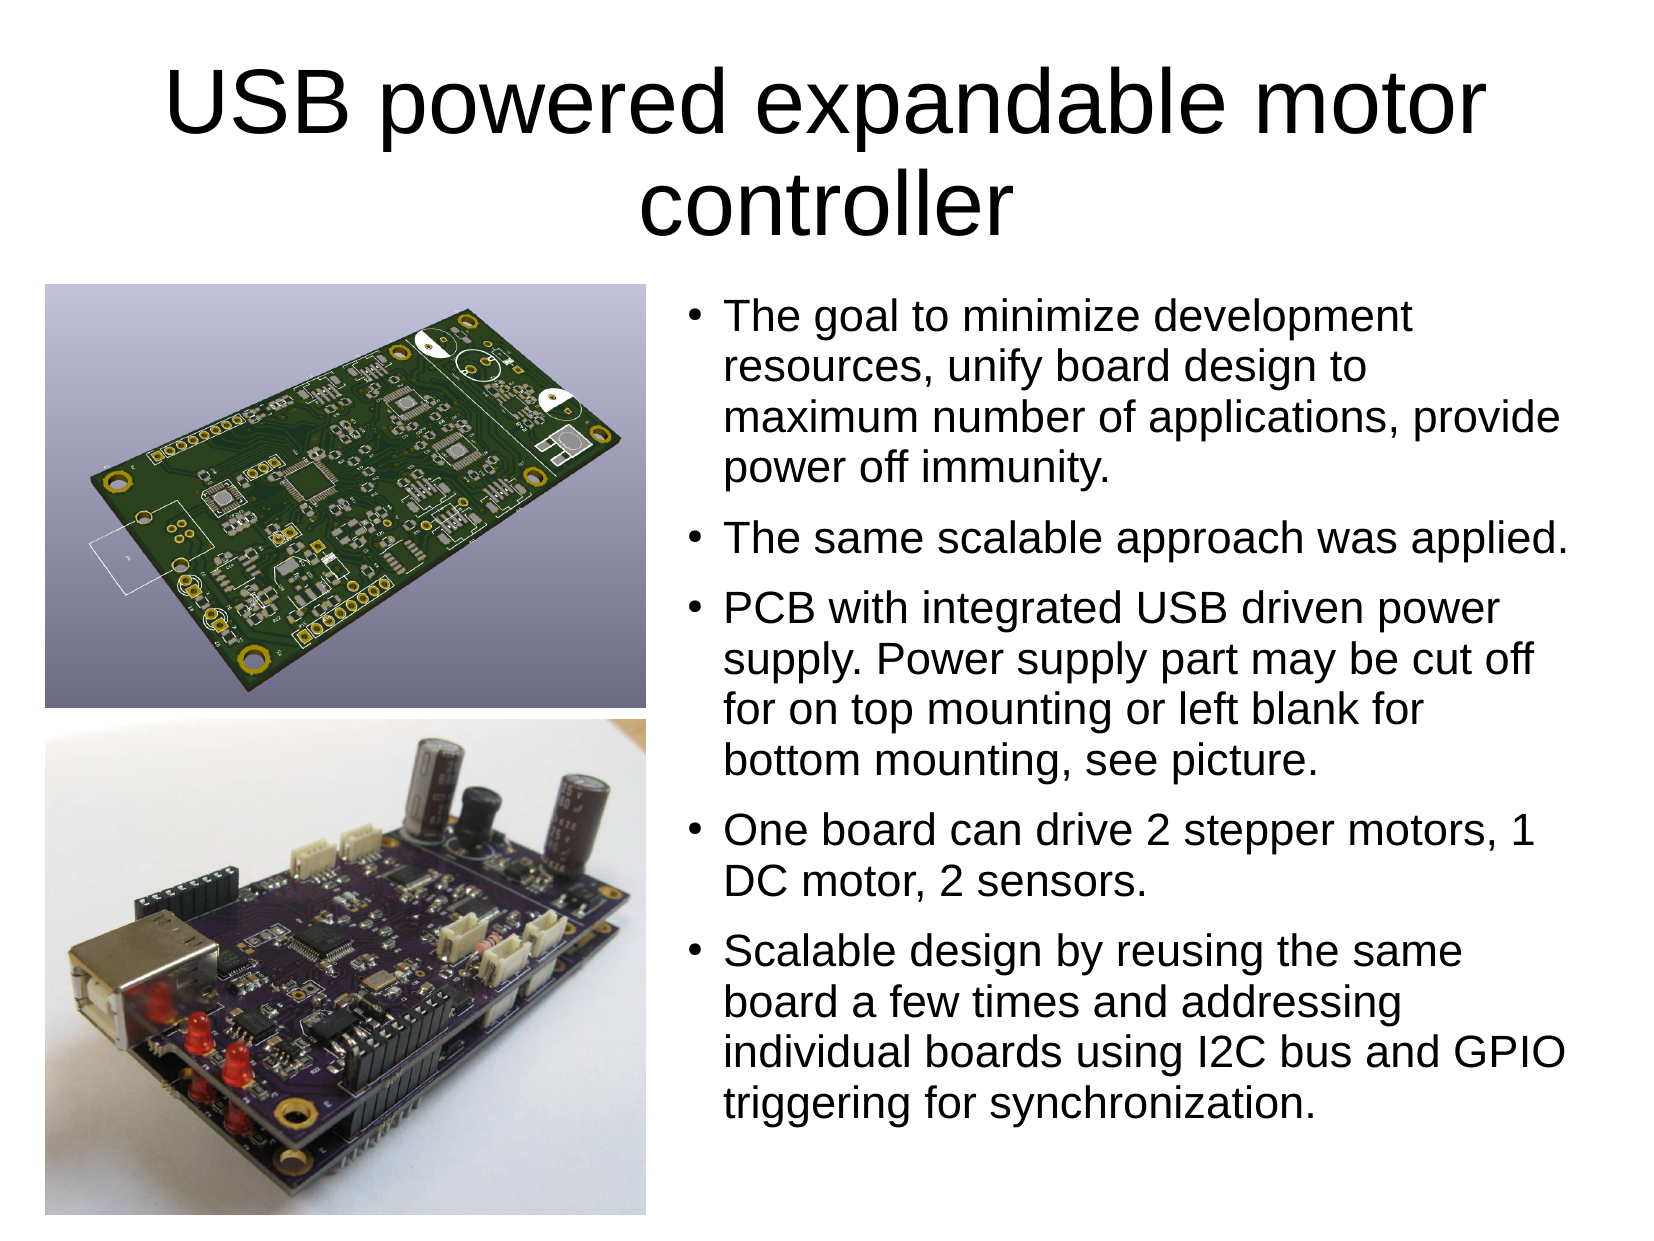

# USB powered expandable motor controller
The goal to minimize development resources, unify board design to maximum number of applications, provide power off immunity.
The same scalable approach was applied.
PCB with integrated USB driven power supply. Power supply part may be cut off for on top mounting or left blank for bottom mounting, see picture.
One board can drive 2 stepper motors, 1 DC motor, 2 sensors.
Scalable design by reusing the same board a few times and addressing individual boards using I2C bus and GPIO triggering for synchronization.